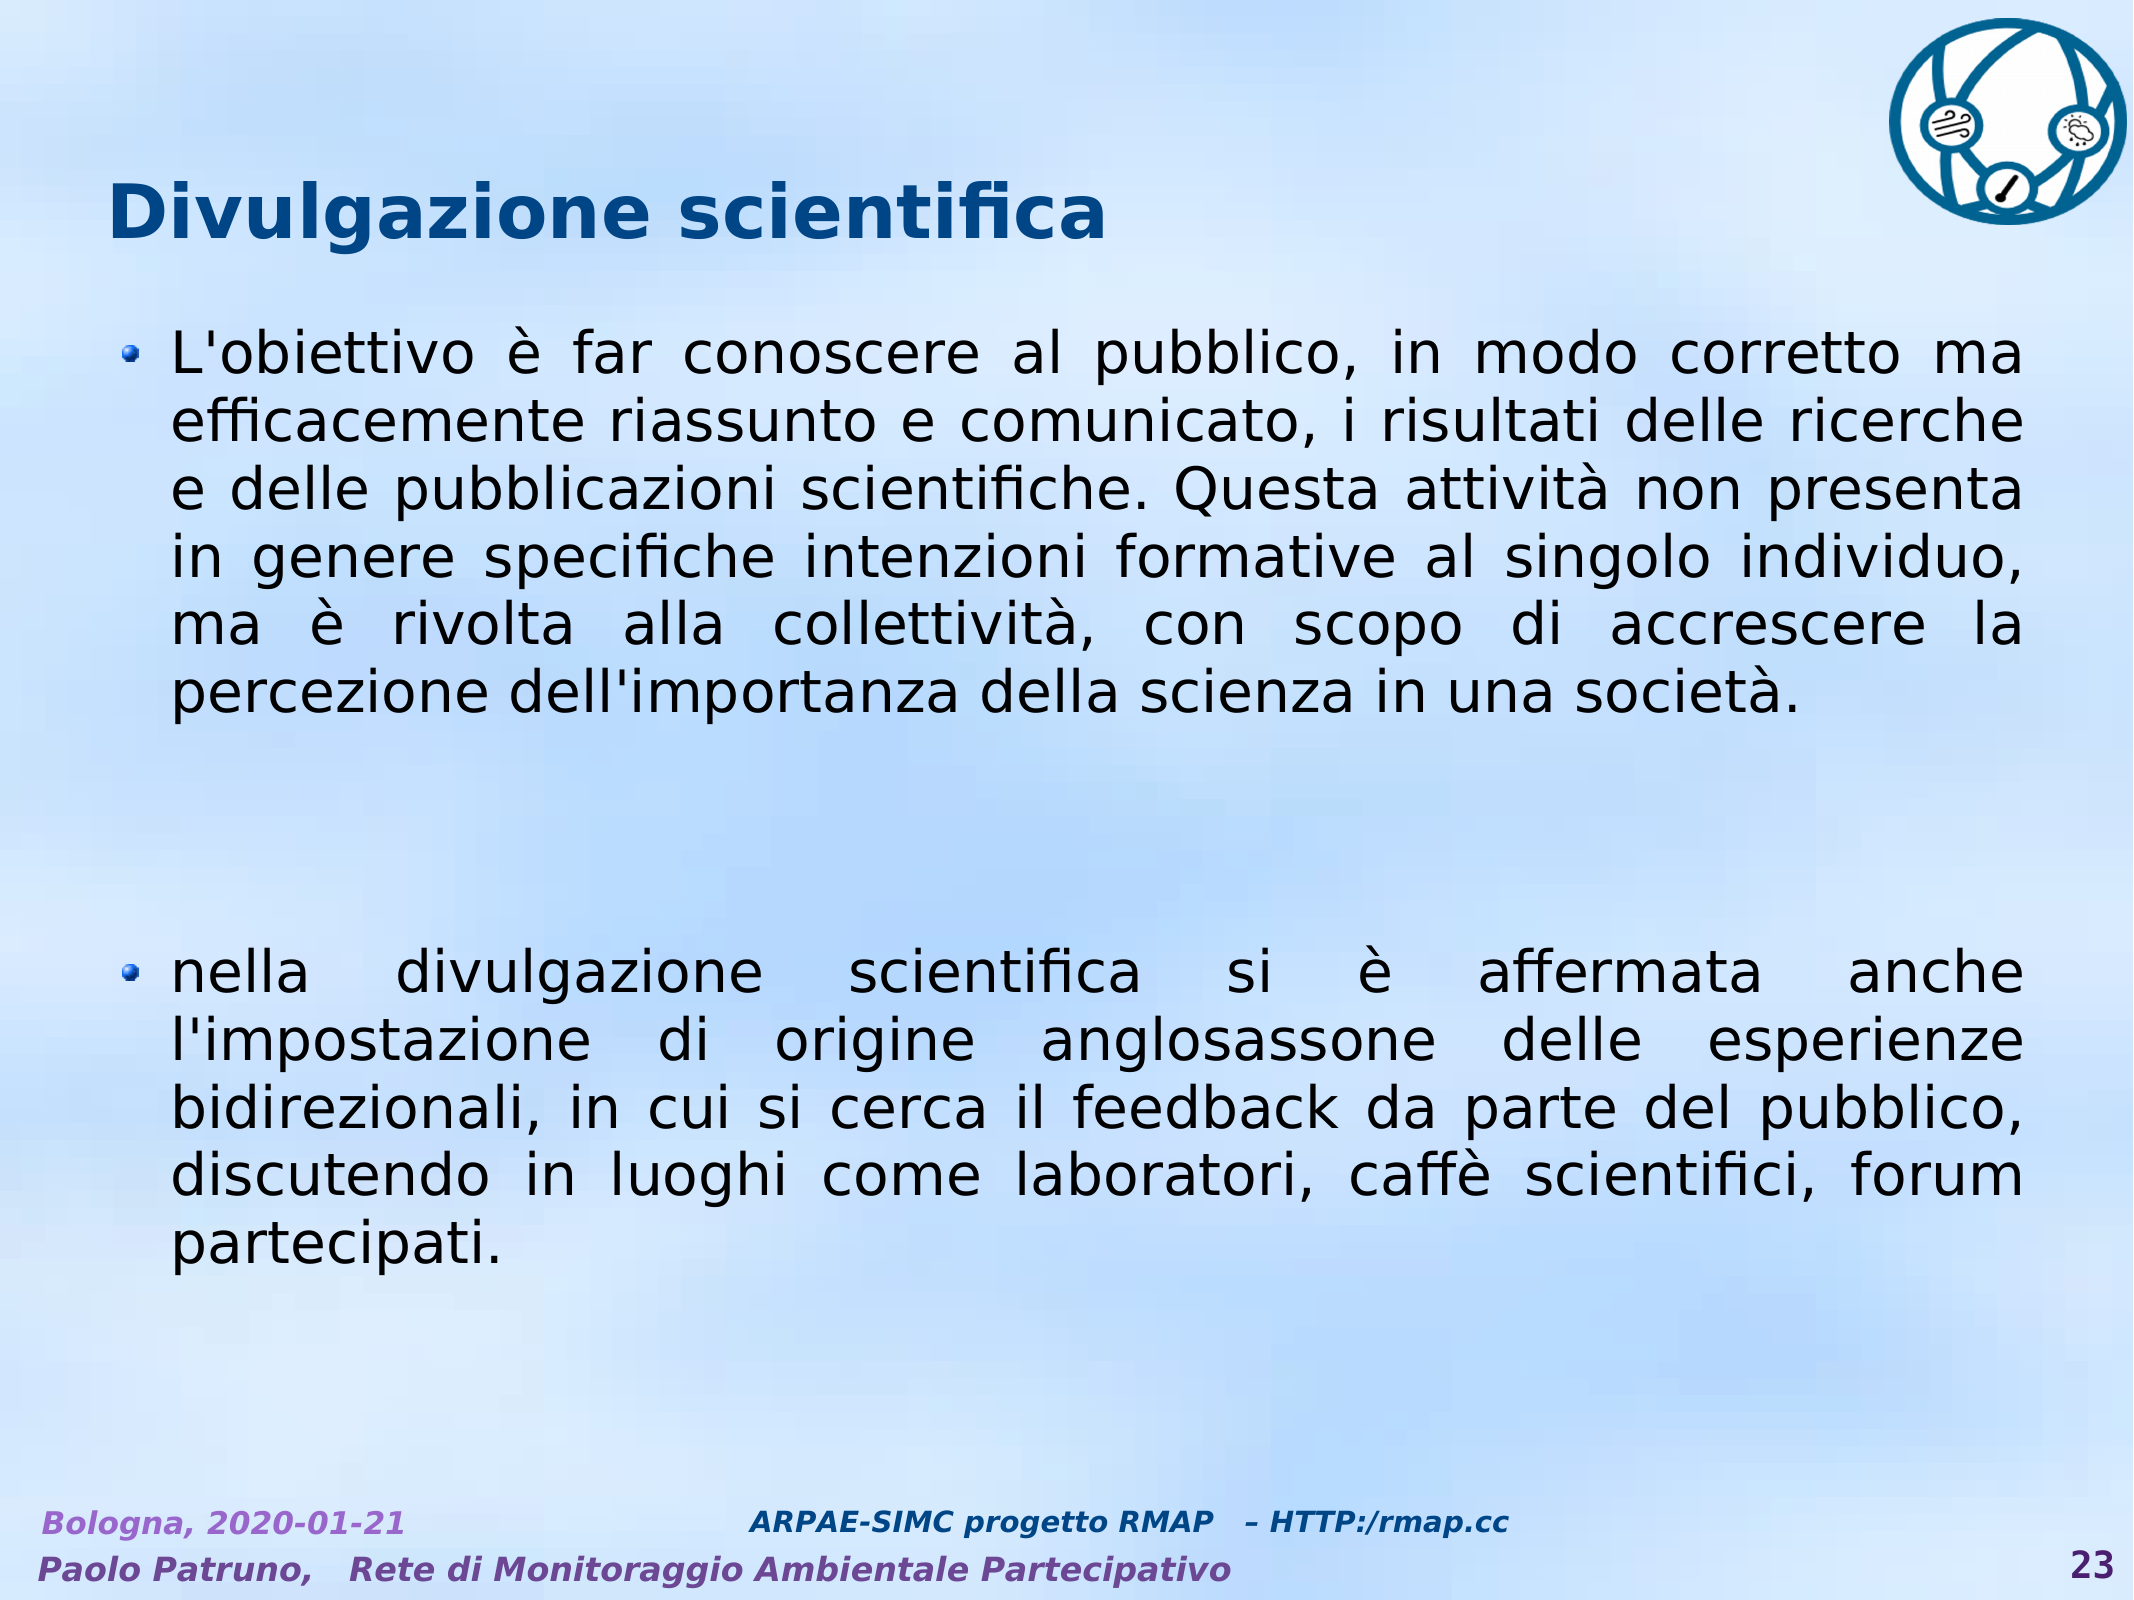

# Divulgazione scientifica
L'obiettivo è far conoscere al pubblico, in modo corretto ma efficacemente riassunto e comunicato, i risultati delle ricerche e delle pubblicazioni scientifiche. Questa attività non presenta in genere specifiche intenzioni formative al singolo individuo, ma è rivolta alla collettività, con scopo di accrescere la percezione dell'importanza della scienza in una società.
nella divulgazione scientifica si è affermata anche l'impostazione di origine anglosassone delle esperienze bidirezionali, in cui si cerca il feedback da parte del pubblico, discutendo in luoghi come laboratori, caffè scientifici, forum partecipati.